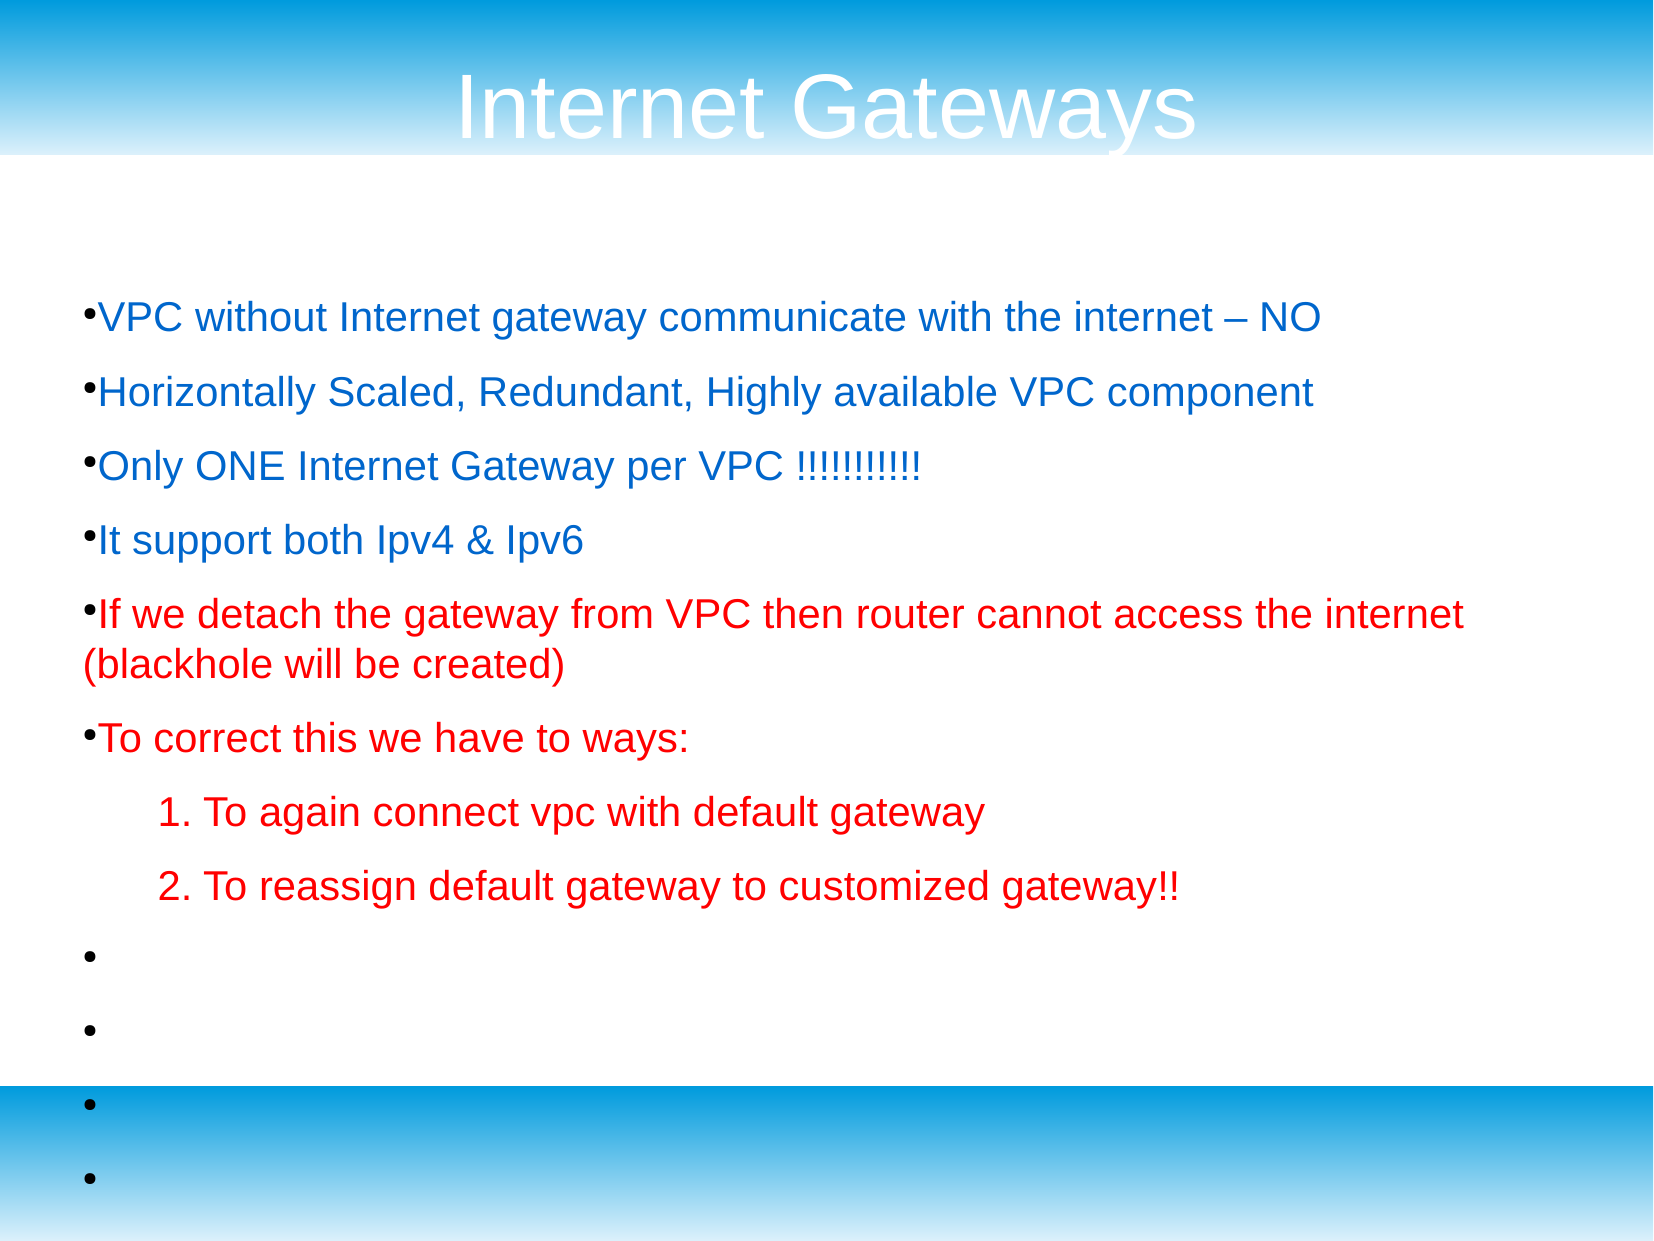

# Internet Gateways
VPC without Internet gateway communicate with the internet – NO
Horizontally Scaled, Redundant, Highly available VPC component
Only ONE Internet Gateway per VPC !!!!!!!!!!!
It support both Ipv4 & Ipv6
If we detach the gateway from VPC then router cannot access the internet (blackhole will be created)
To correct this we have to ways:
	1. To again connect vpc with default gateway
	2. To reassign default gateway to customized gateway!!